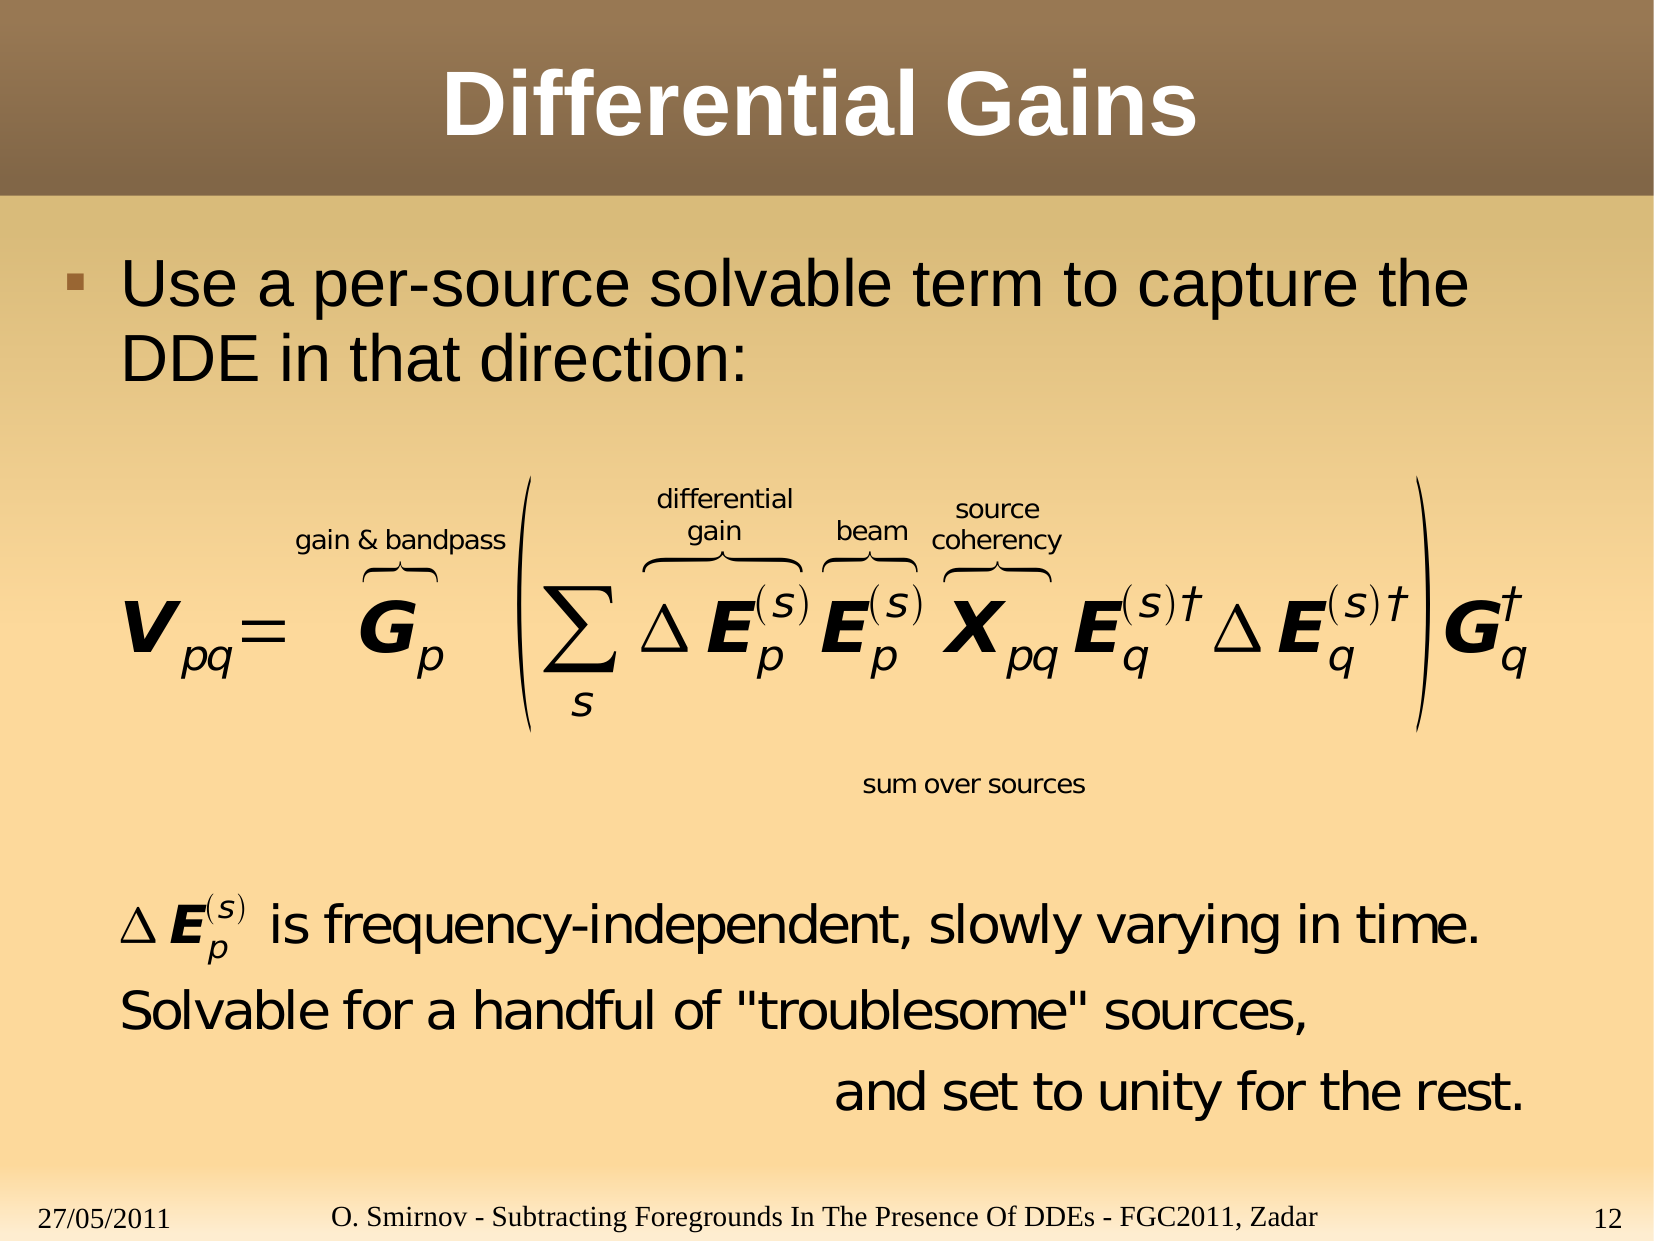

# Differential Gains
Use a per-source solvable term to capture the DDE in that direction:
O. Smirnov - Subtracting Foregrounds In The Presence Of DDEs - FGC2011, Zadar
27/05/2011
12